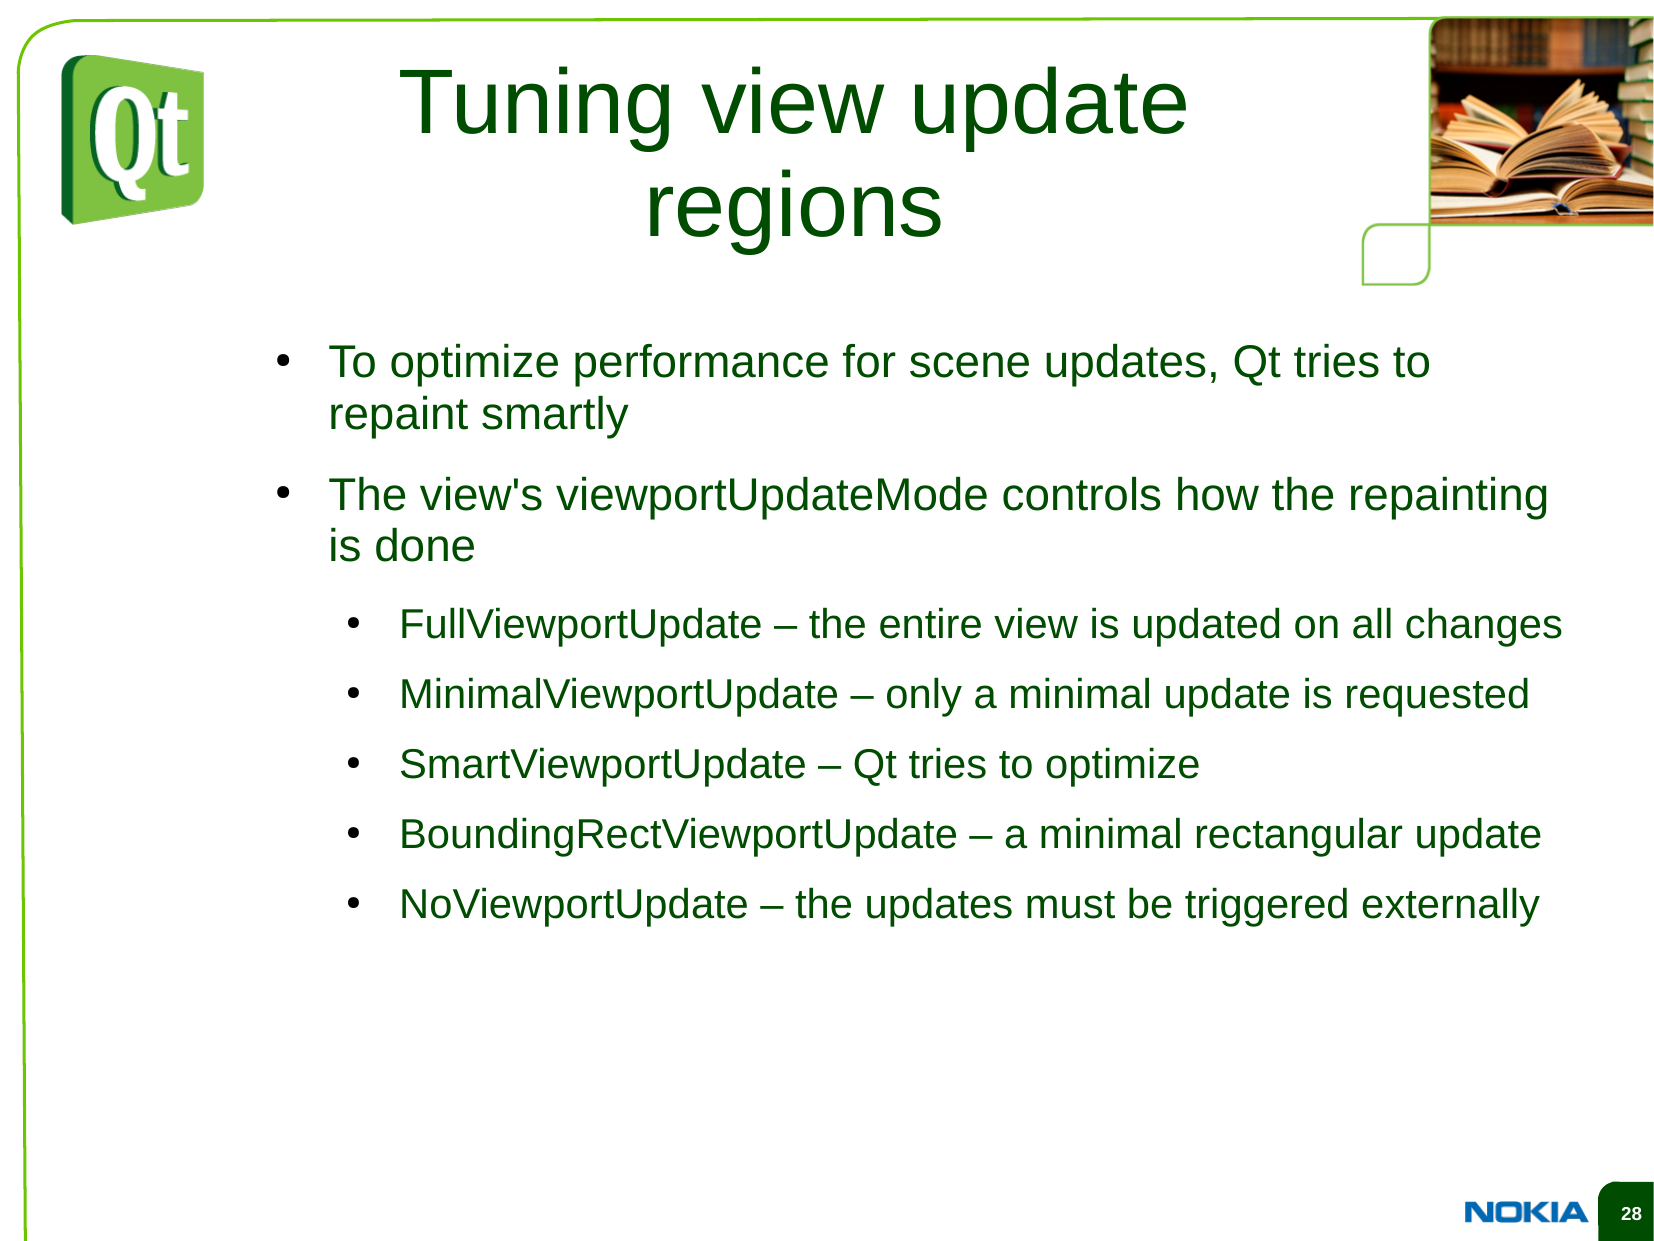

# Tuning view update regions
To optimize performance for scene updates, Qt tries to repaint smartly
The view's viewportUpdateMode controls how the repainting is done
FullViewportUpdate – the entire view is updated on all changes
MinimalViewportUpdate – only a minimal update is requested
SmartViewportUpdate – Qt tries to optimize
BoundingRectViewportUpdate – a minimal rectangular update
NoViewportUpdate – the updates must be triggered externally